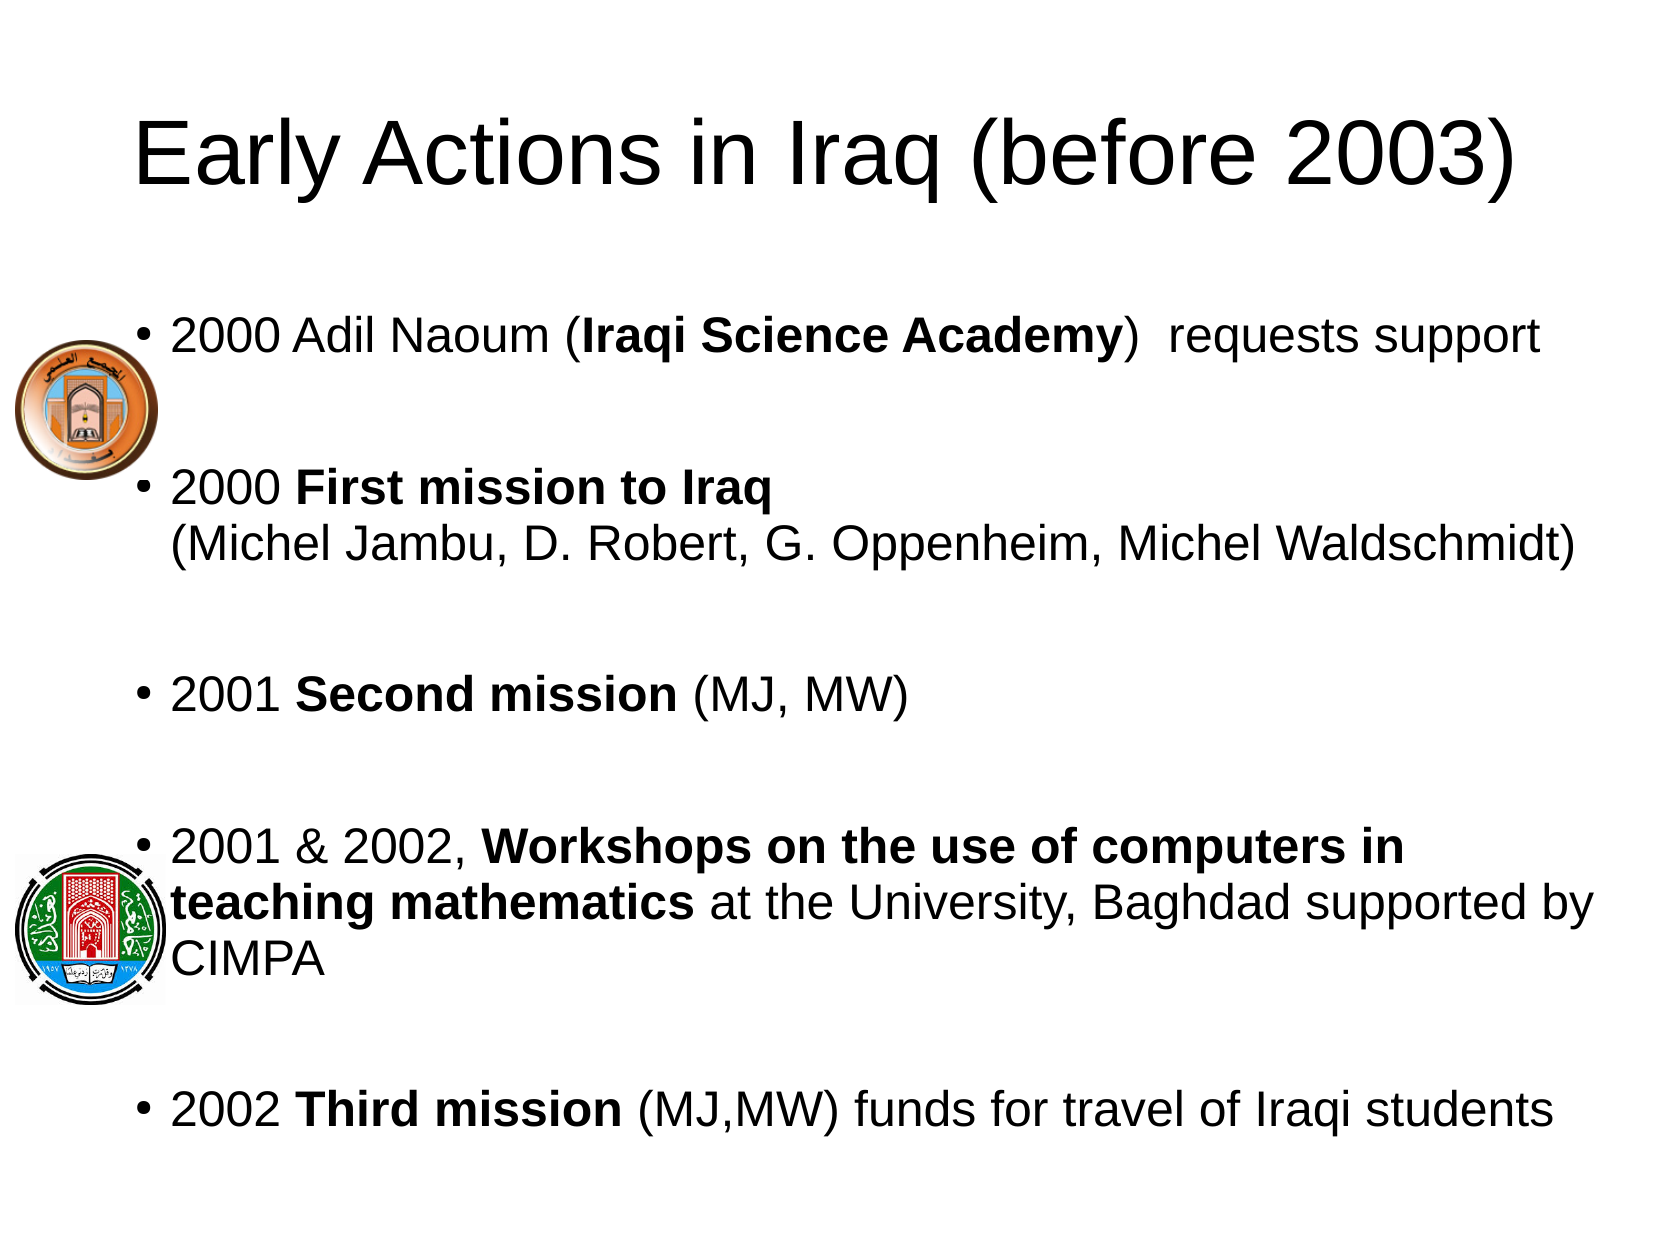

# Early Actions in Iraq (before 2003)
2000 Adil Naoum (Iraqi Science Academy) requests support
2000 First mission to Iraq
(Michel Jambu, D. Robert, G. Oppenheim, Michel Waldschmidt)
2001 Second mission (MJ, MW)
2001 & 2002, Workshops on the use of computers in teaching mathematics at the University, Baghdad supported by CIMPA
2002 Third mission (MJ,MW) funds for travel of Iraqi students